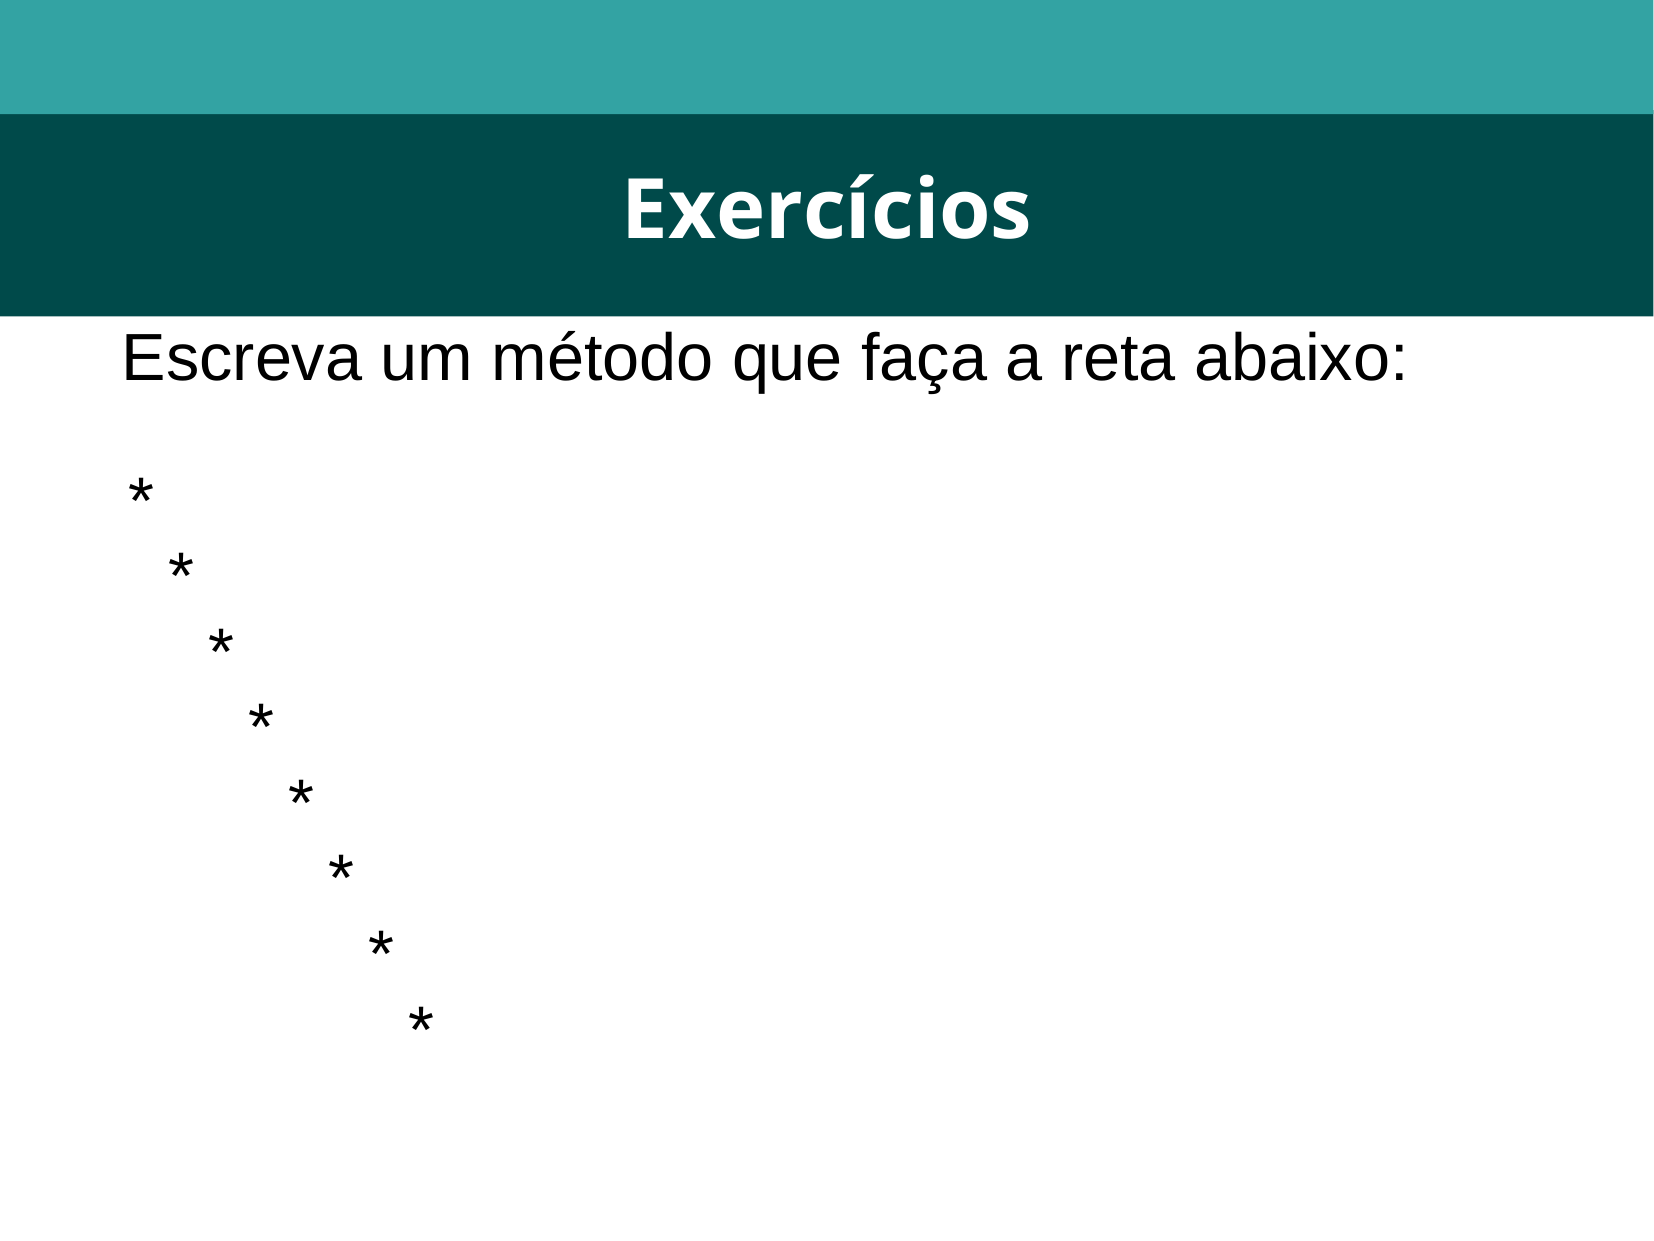

# Exercícios
Escreva um método que faça a reta abaixo:
*
 *
 *
 *
 *
 *
 *
 *